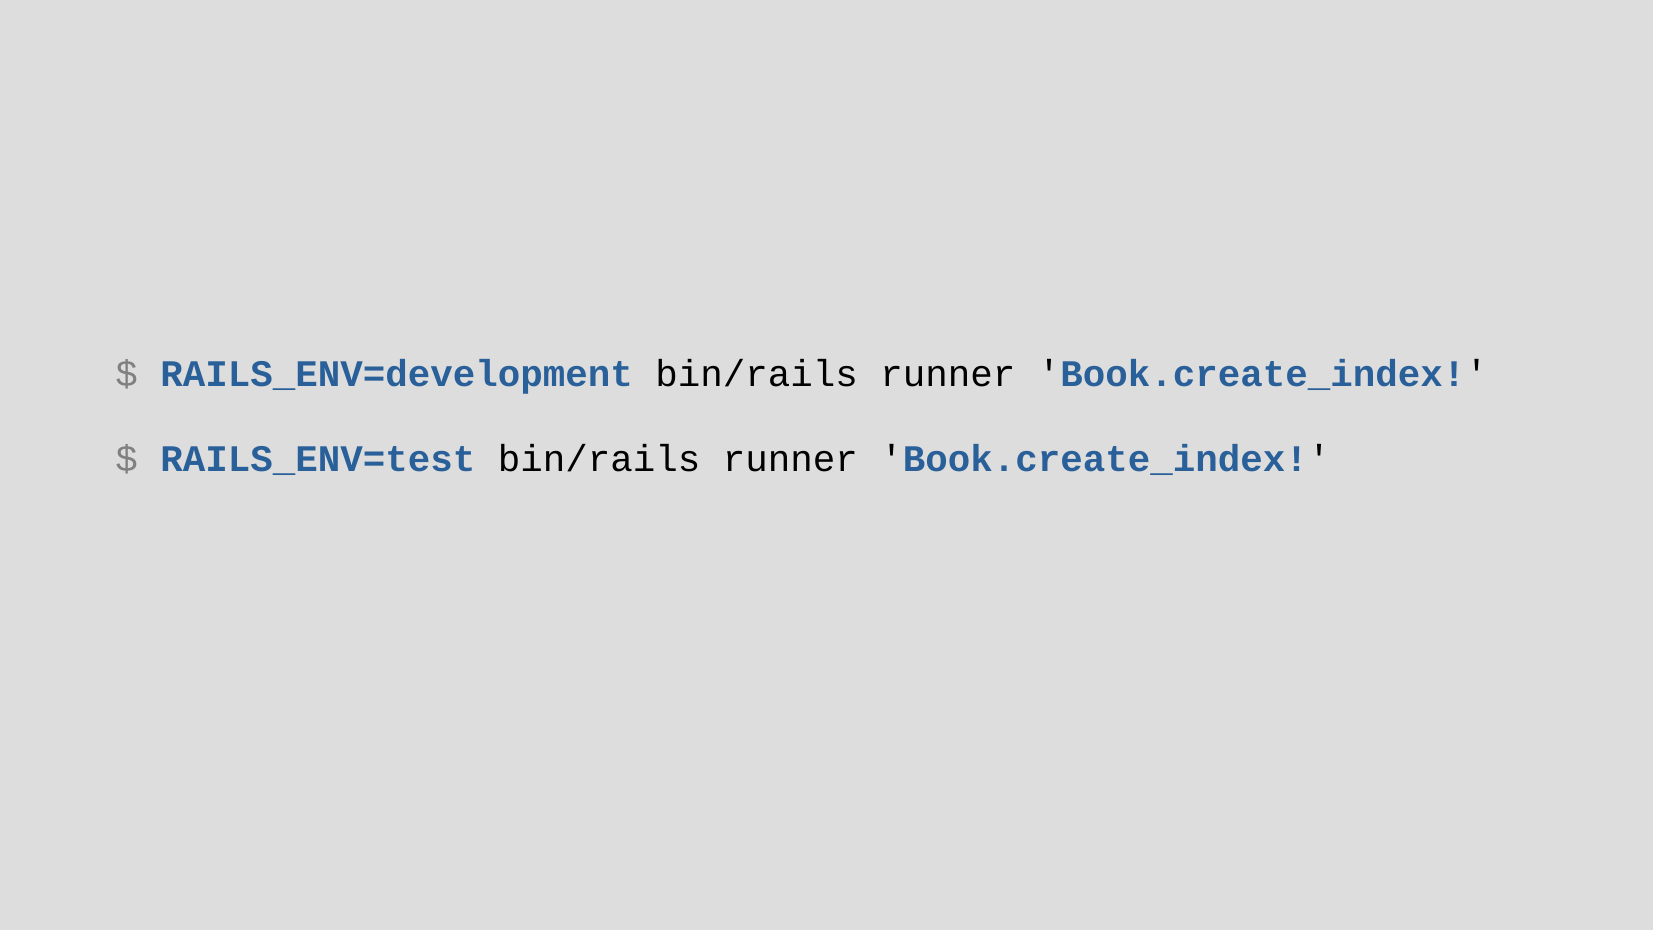

$ RAILS_ENV=development bin/rails runner 'Book.create_index!'
$ RAILS_ENV=test bin/rails runner 'Book.create_index!'